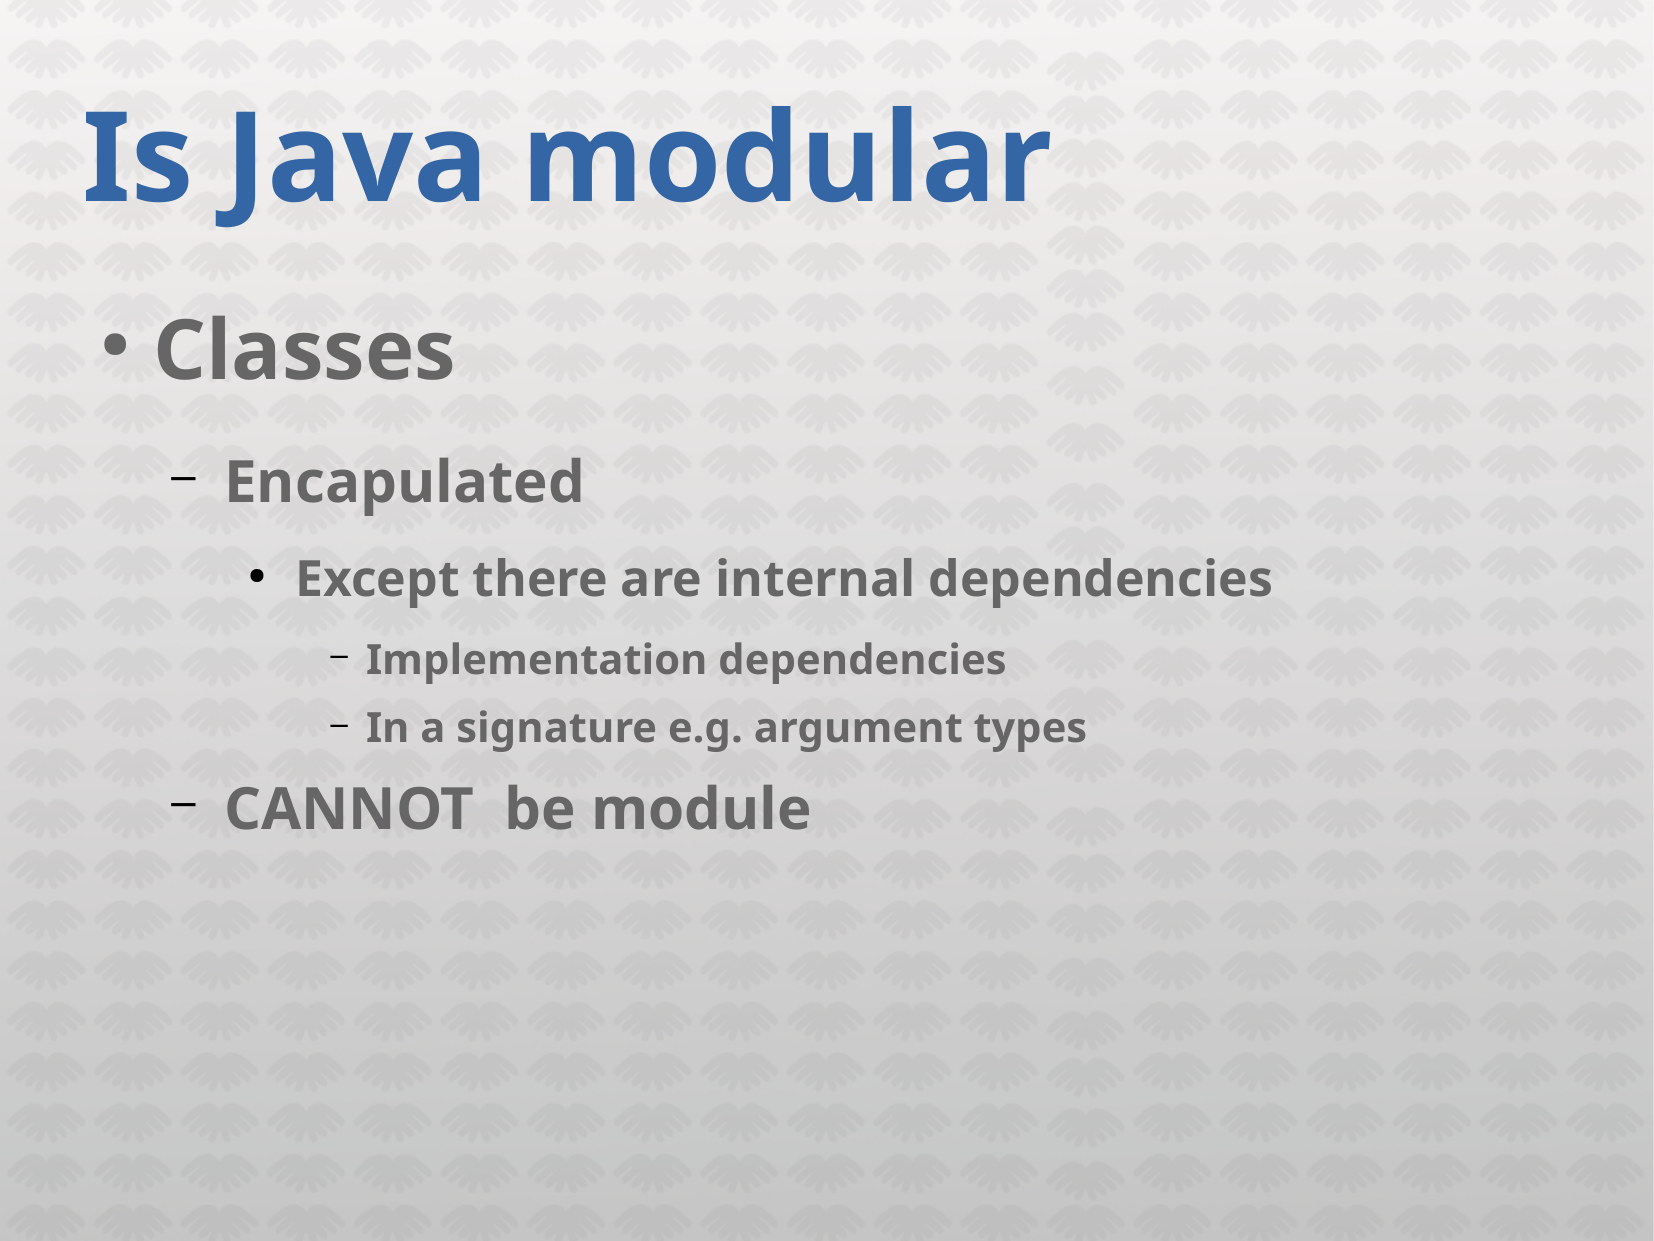

# Is Java modular
Classes
Encapulated
Except there are internal dependencies
Implementation dependencies
In a signature e.g. argument types
CANNOT be module